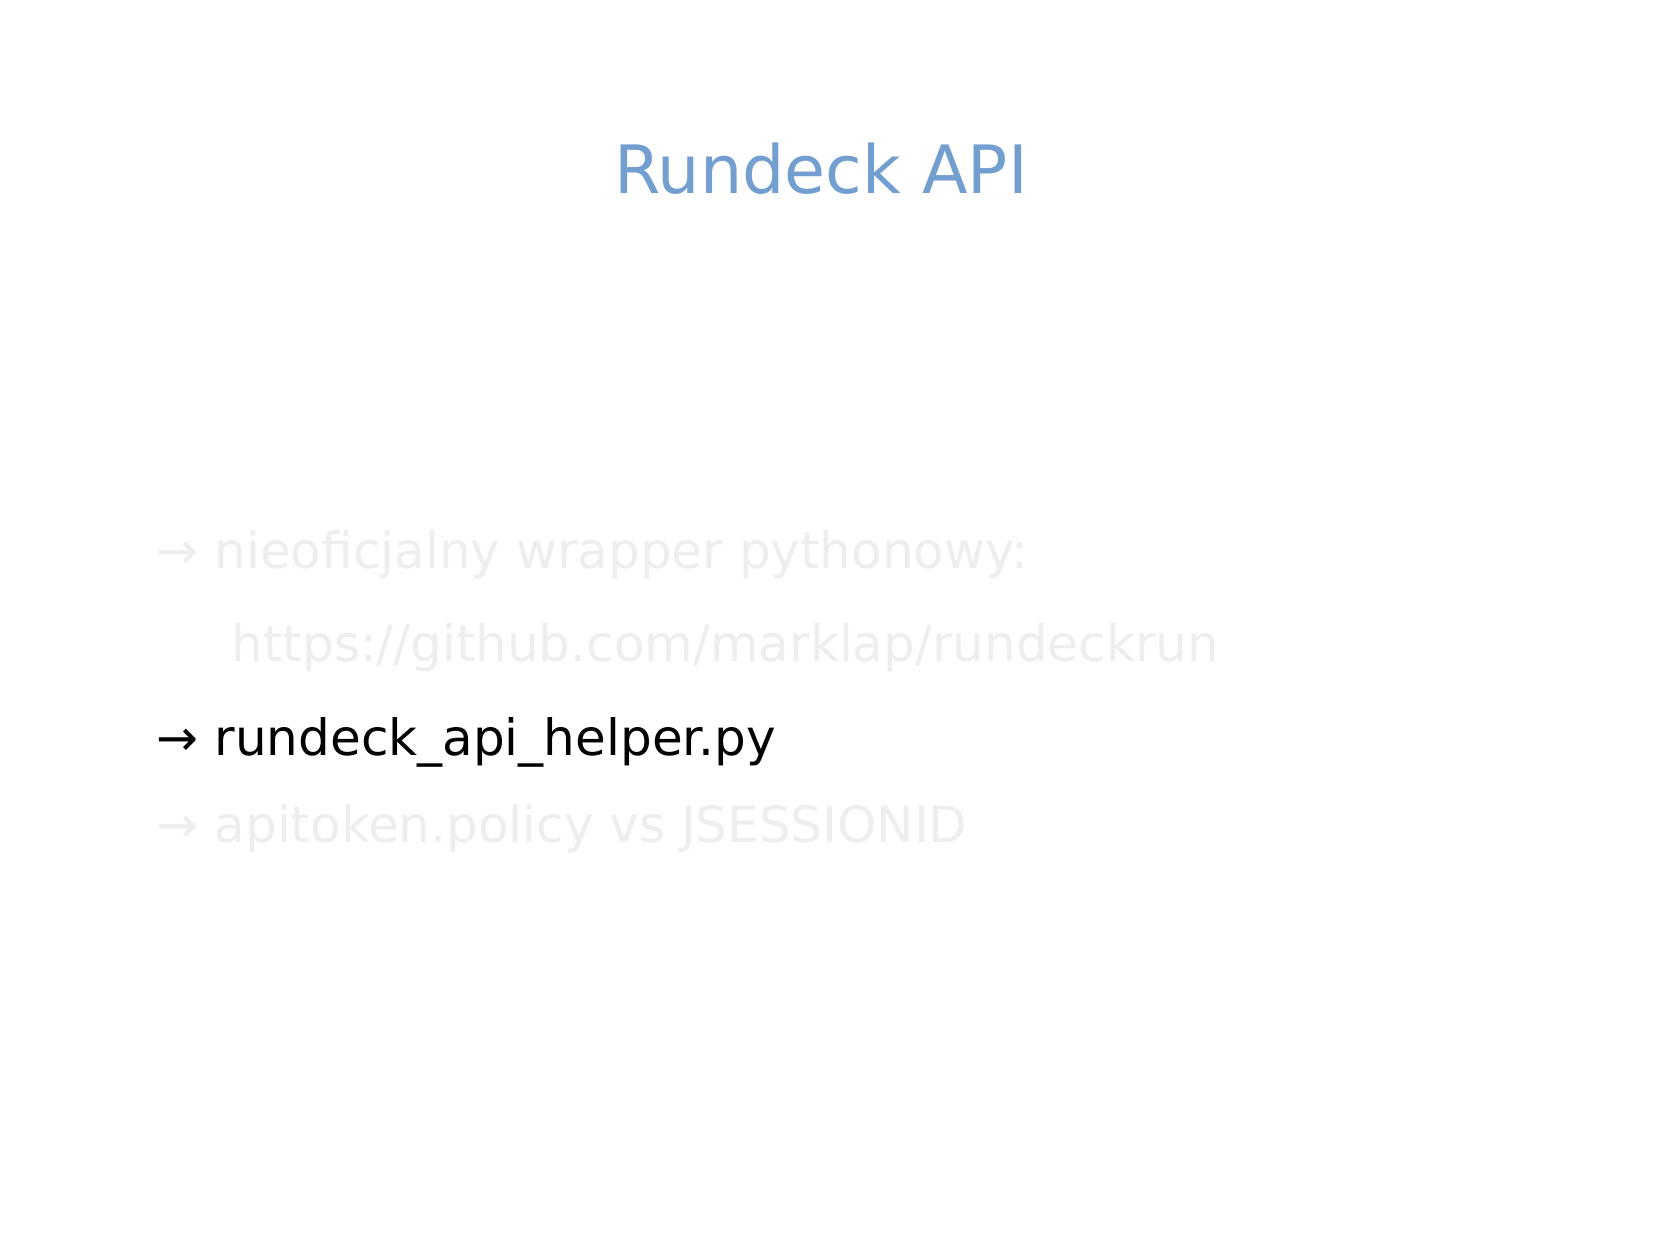

Rundeck API
→ nieoficjalny wrapper pythonowy:
	https://github.com/marklap/rundeckrun
→ rundeck_api_helper.py
→ apitoken.policy vs JSESSIONID